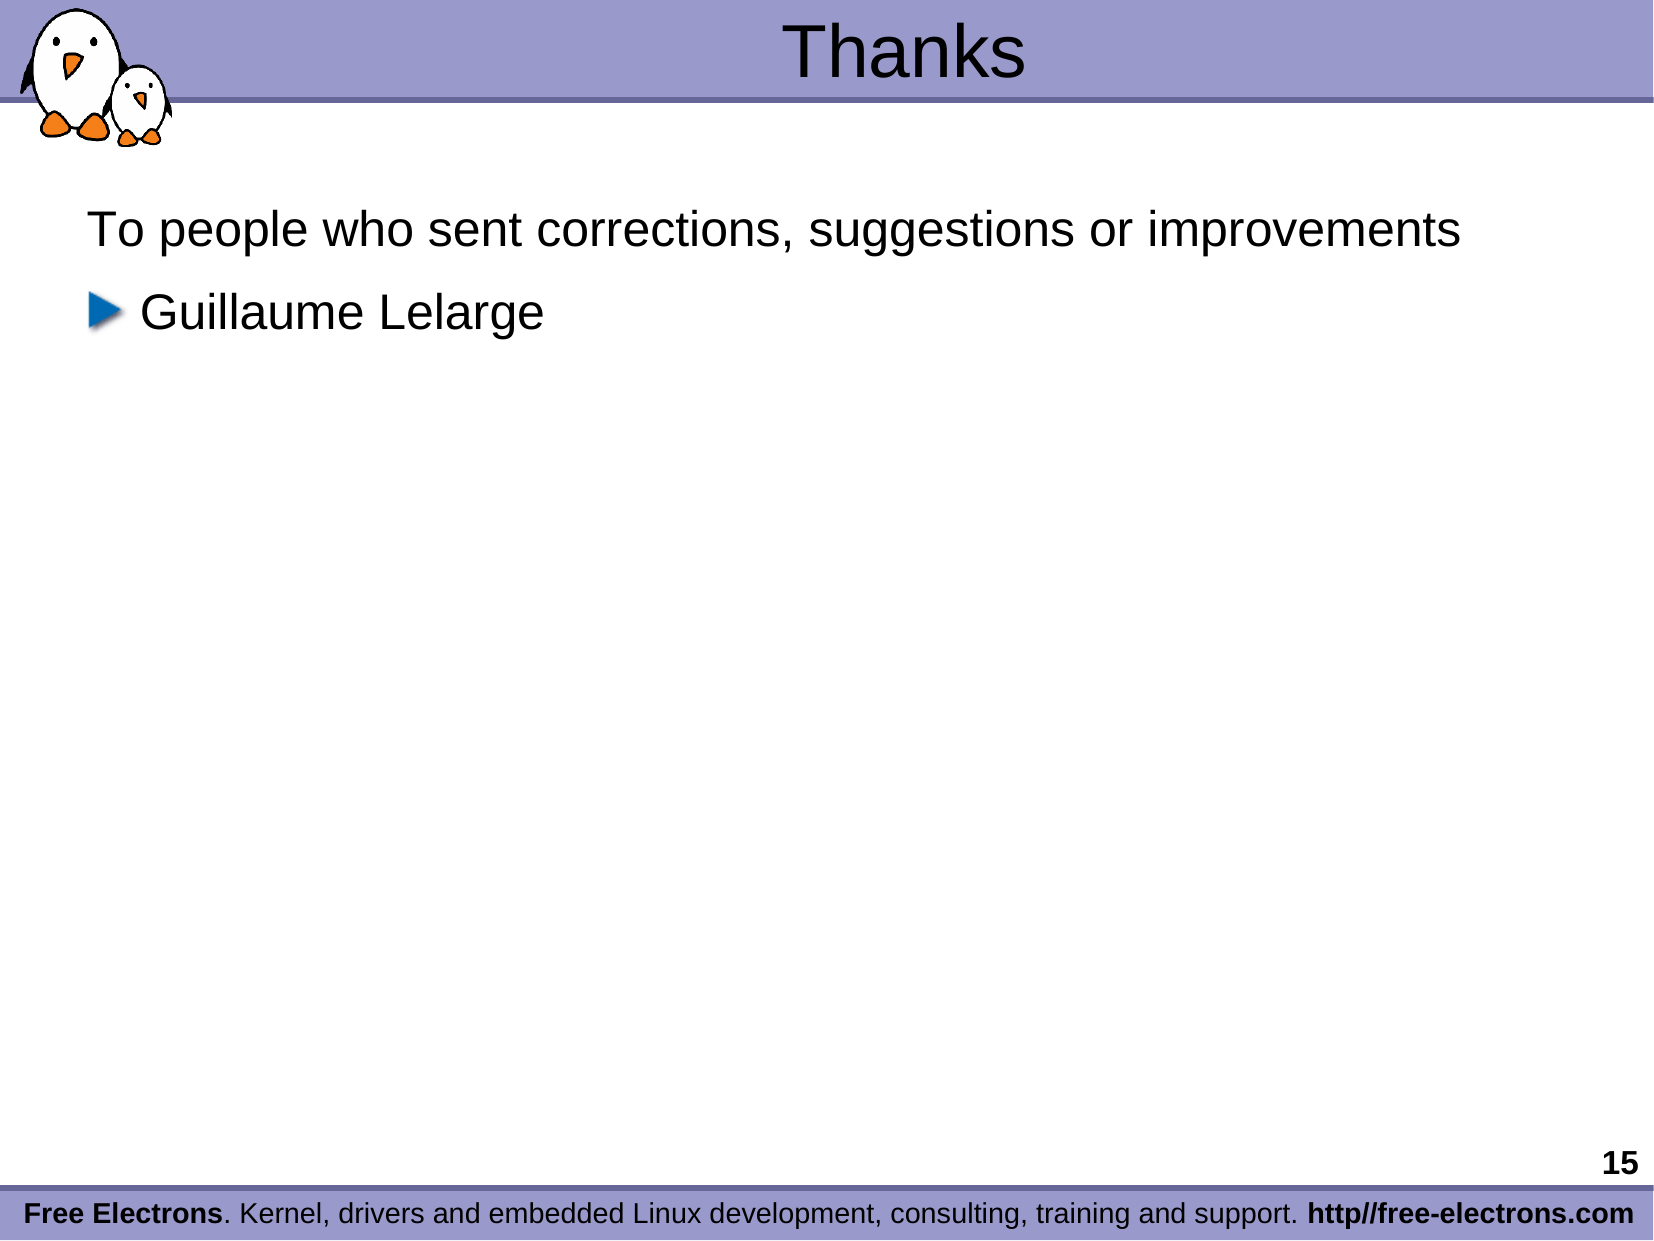

# Thanks
To people who sent corrections, suggestions or improvements
Guillaume Lelarge